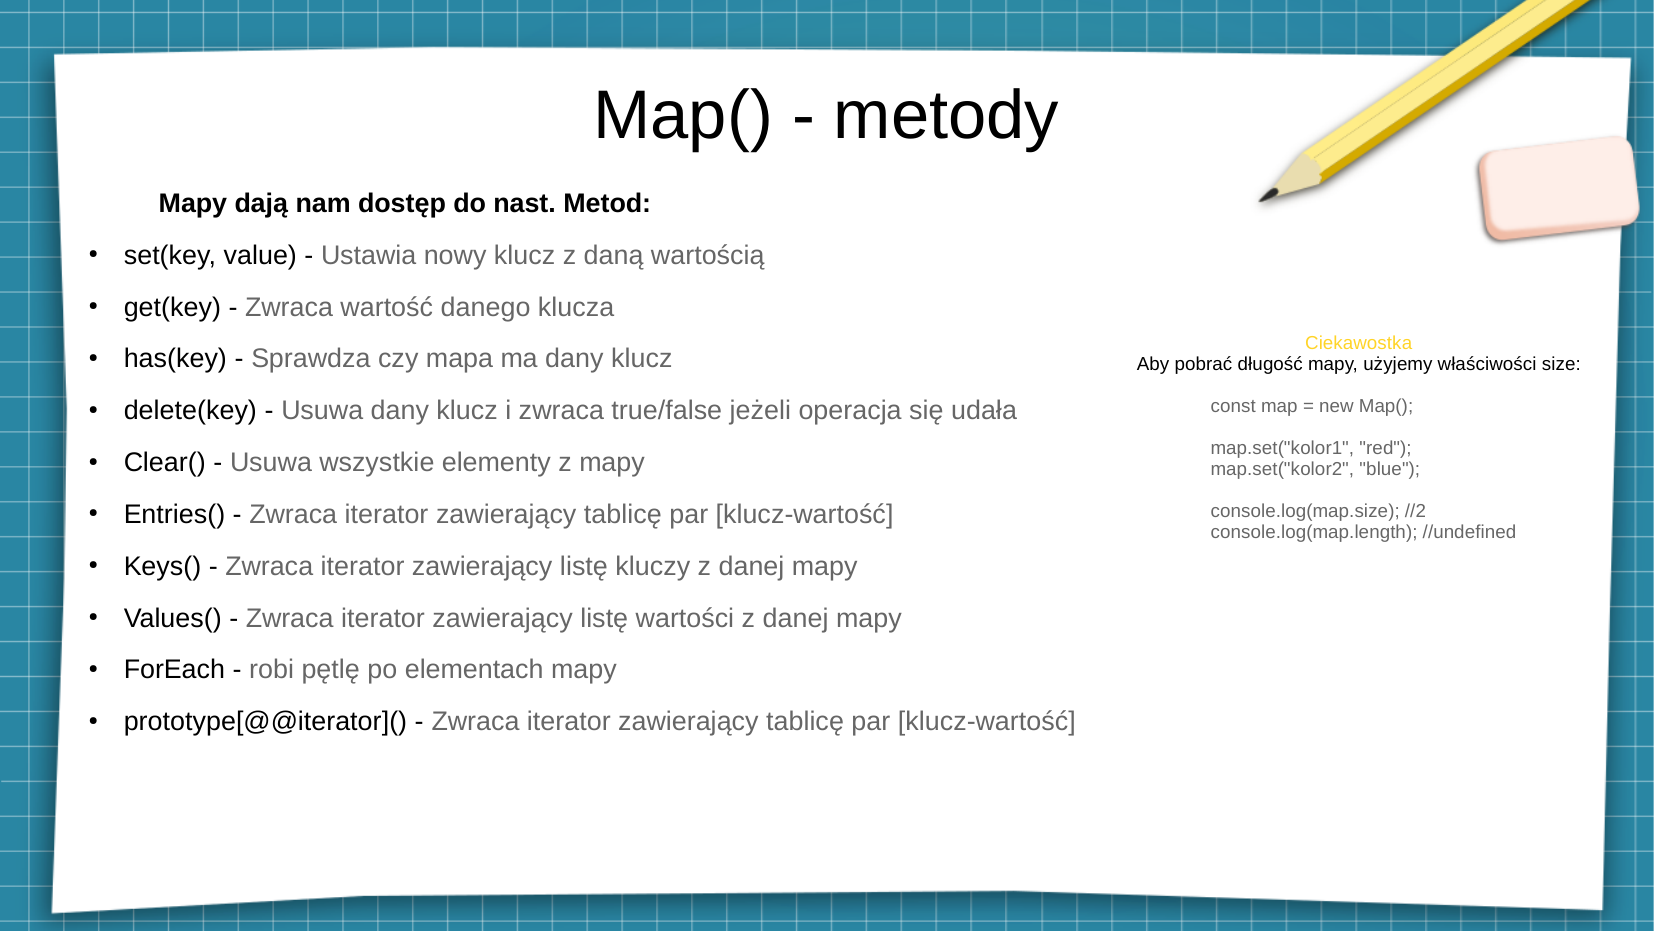

# Map() - metody
Mapy dają nam dostęp do nast. Metod:
set(key, value) - Ustawia nowy klucz z daną wartością
get(key) - Zwraca wartość danego klucza
has(key) - Sprawdza czy mapa ma dany klucz
delete(key) - Usuwa dany klucz i zwraca true/false jeżeli operacja się udała
Clear() - Usuwa wszystkie elementy z mapy
Entries() - Zwraca iterator zawierający tablicę par [klucz-wartość]
Keys() - Zwraca iterator zawierający listę kluczy z danej mapy
Values() - Zwraca iterator zawierający listę wartości z danej mapy
ForEach - robi pętlę po elementach mapy
prototype[@@iterator]() - Zwraca iterator zawierający tablicę par [klucz-wartość]
Ciekawostka
Aby pobrać długość mapy, użyjemy właściwości size:
	const map = new Map();
	map.set("kolor1", "red");
	map.set("kolor2", "blue");
	console.log(map.size); //2
	console.log(map.length); //undefined